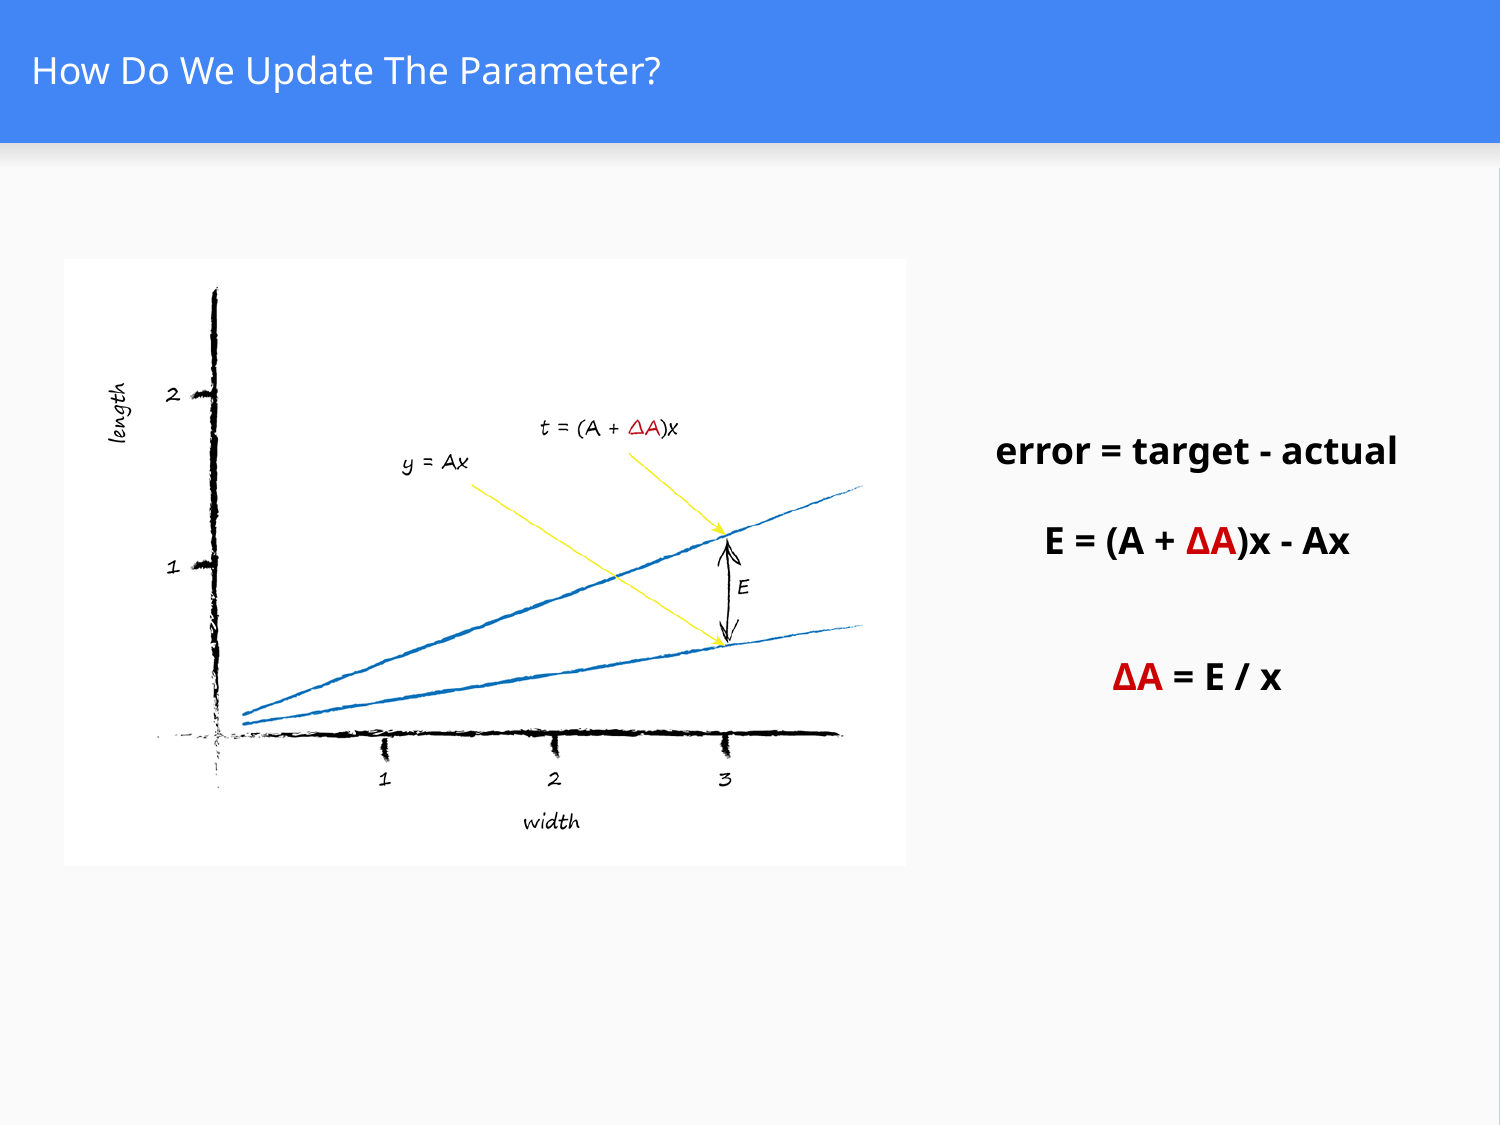

# How Do We Update The Parameter?
error = target - actual
E = (A + ΔA)x - Ax
ΔA = E / x